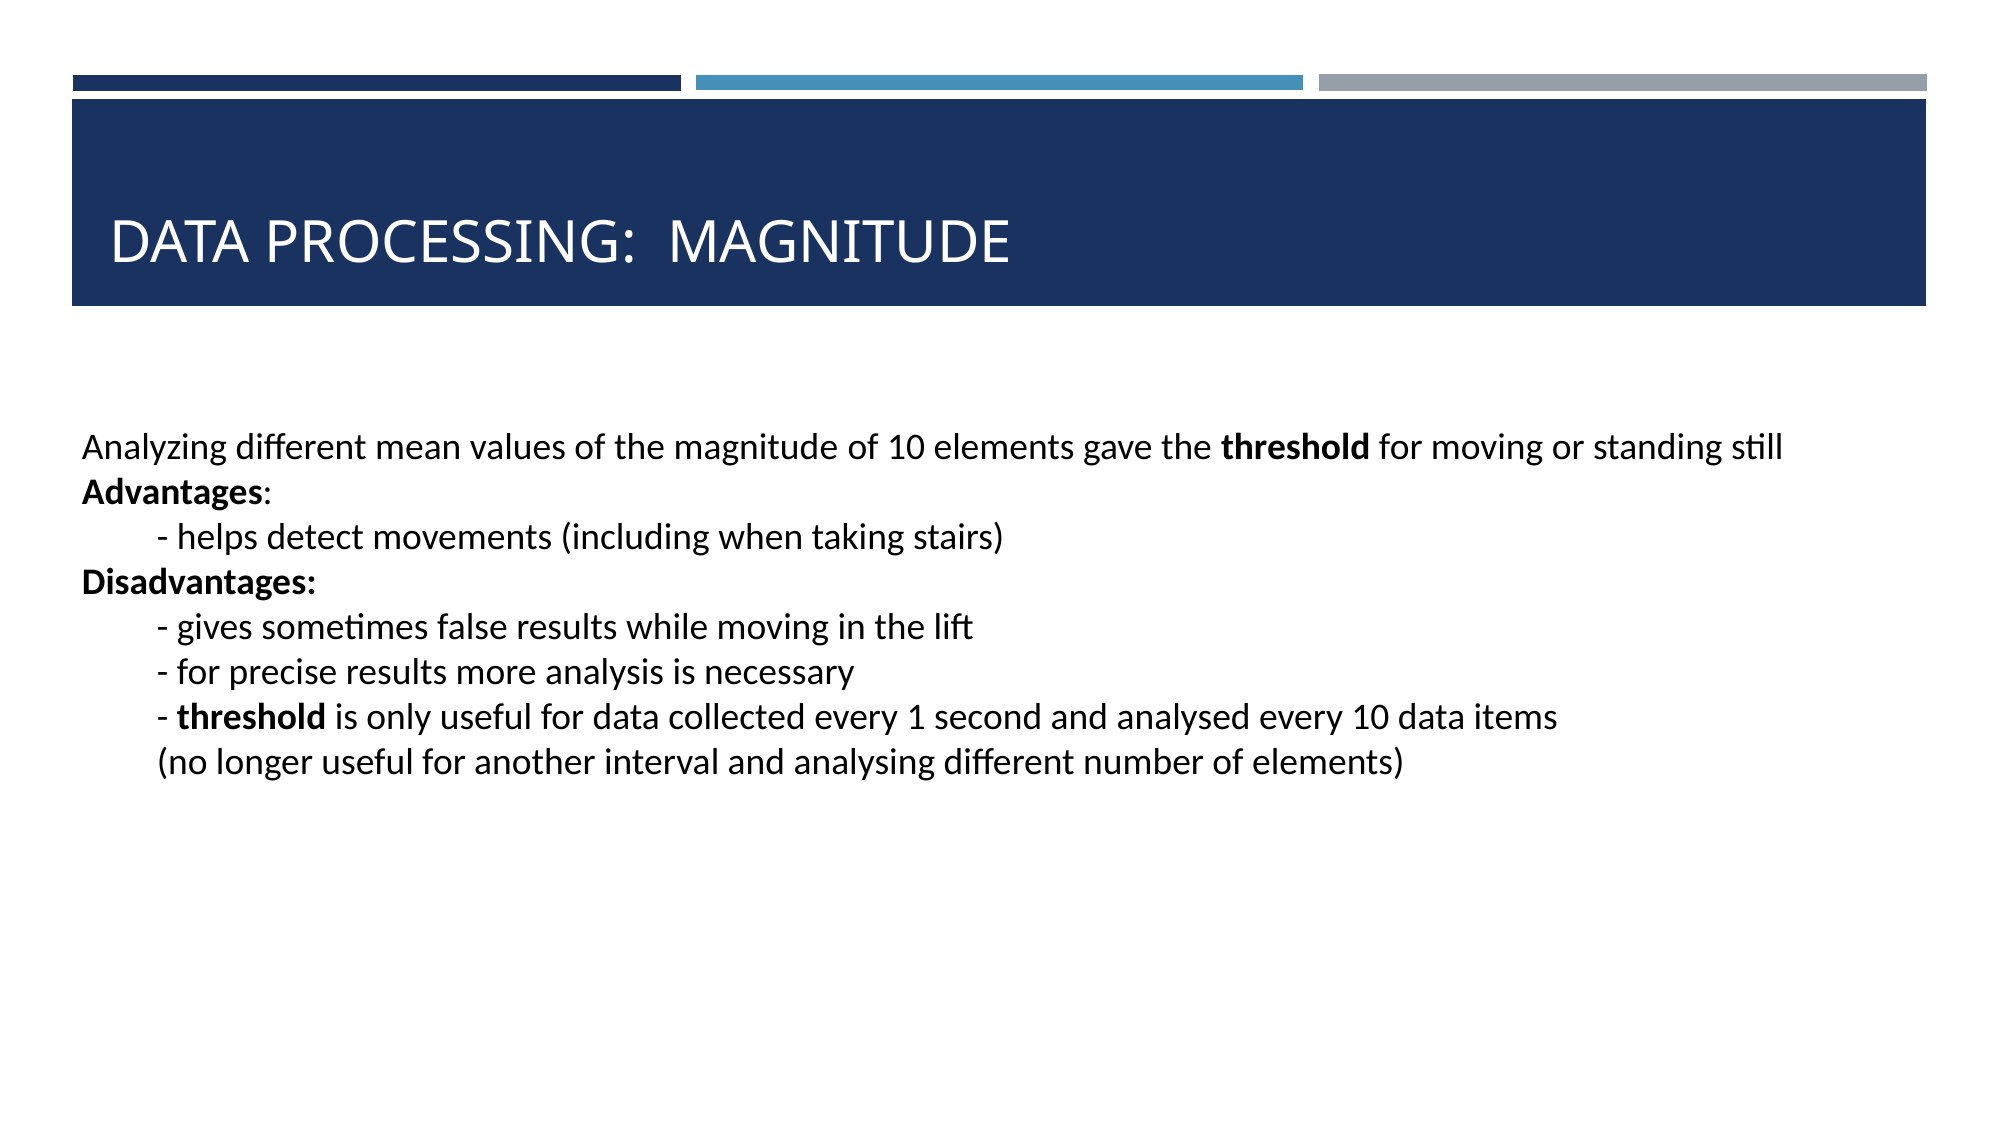

# Data Processing: Magnitude
Analyzing different mean values of the magnitude of 10 elements gave the threshold for moving or standing still
Advantages:
	- helps detect movements (including when taking stairs)
Disadvantages:
	- gives sometimes false results while moving in the lift
	- for precise results more analysis is necessary
	- threshold is only useful for data collected every 1 second and analysed every 10 data items
	(no longer useful for another interval and analysing different number of elements)